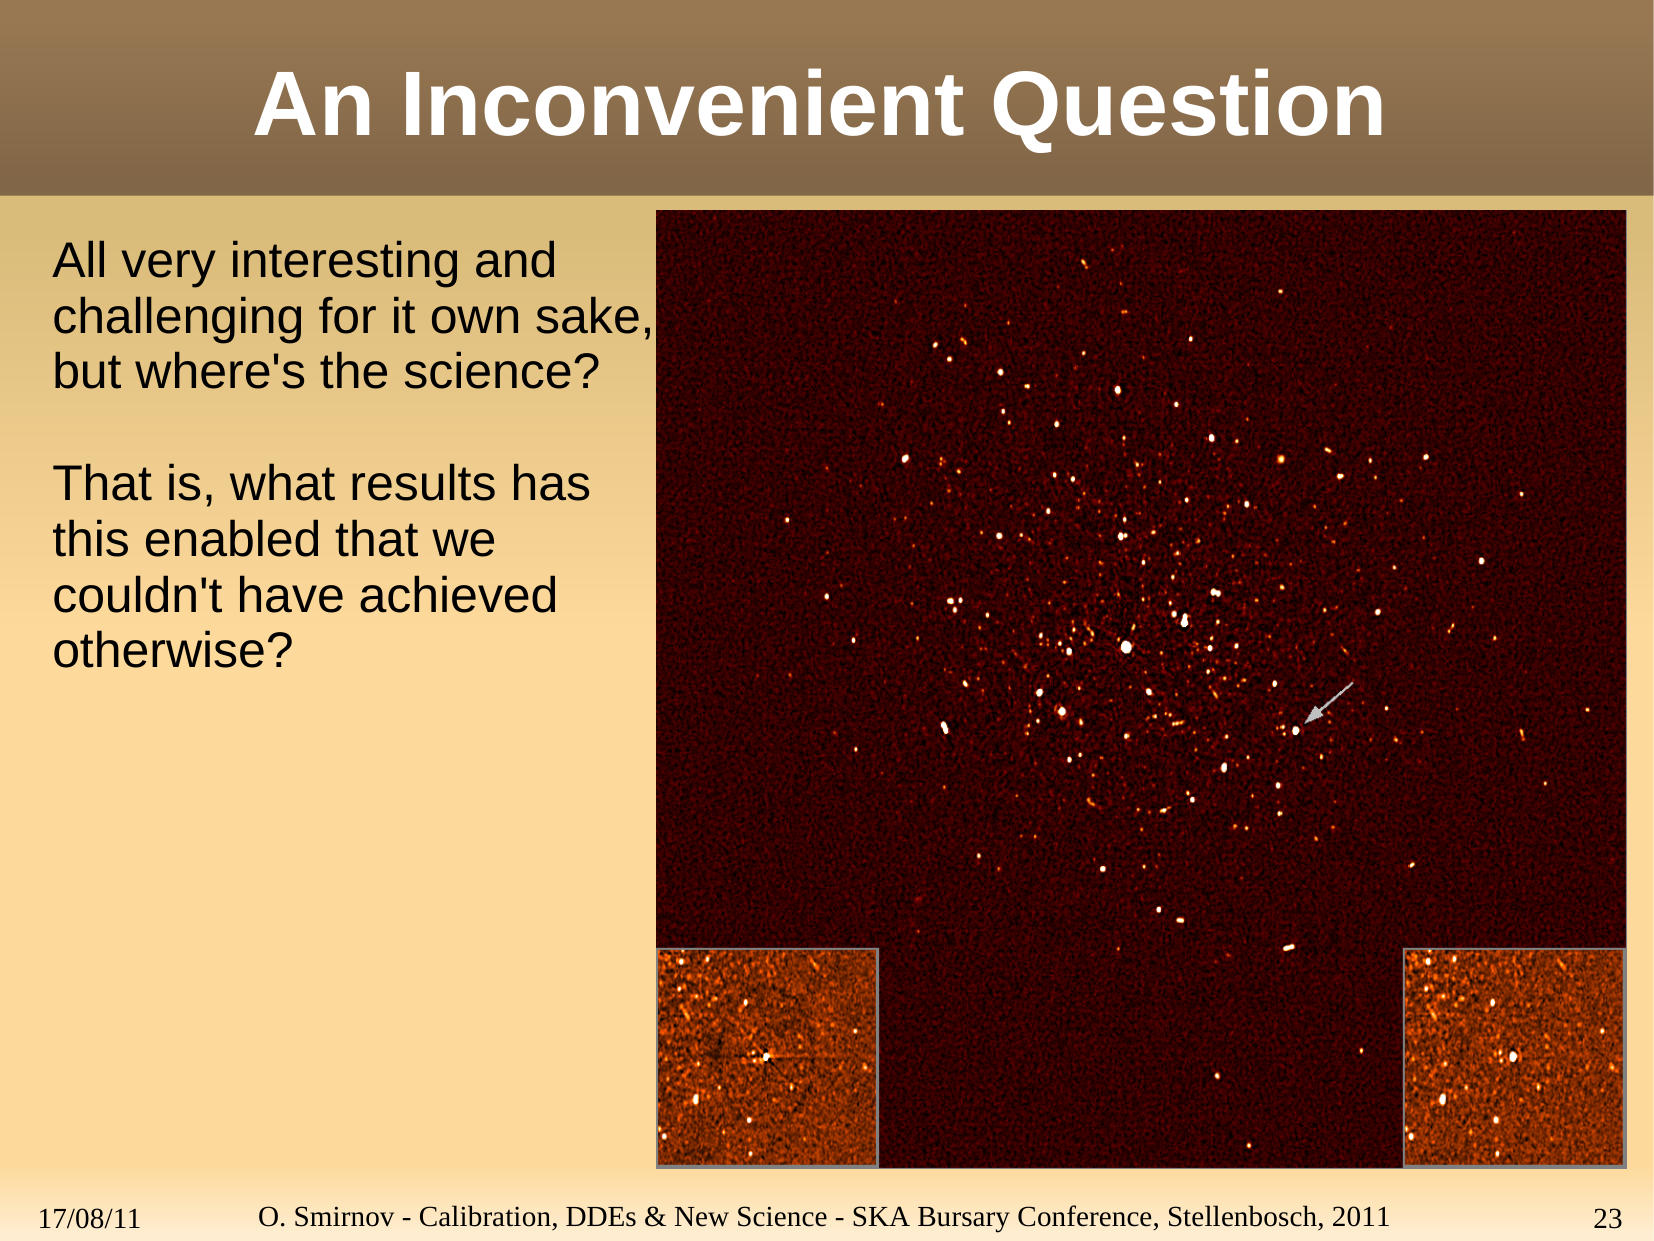

# An Inconvenient Question
All very interesting and
challenging for it own sake,
but where's the science?
That is, what results has
this enabled that we
couldn't have achieved
otherwise?
O. Smirnov - Calibration, DDEs & New Science - SKA Bursary Conference, Stellenbosch, 2011
17/08/11
23